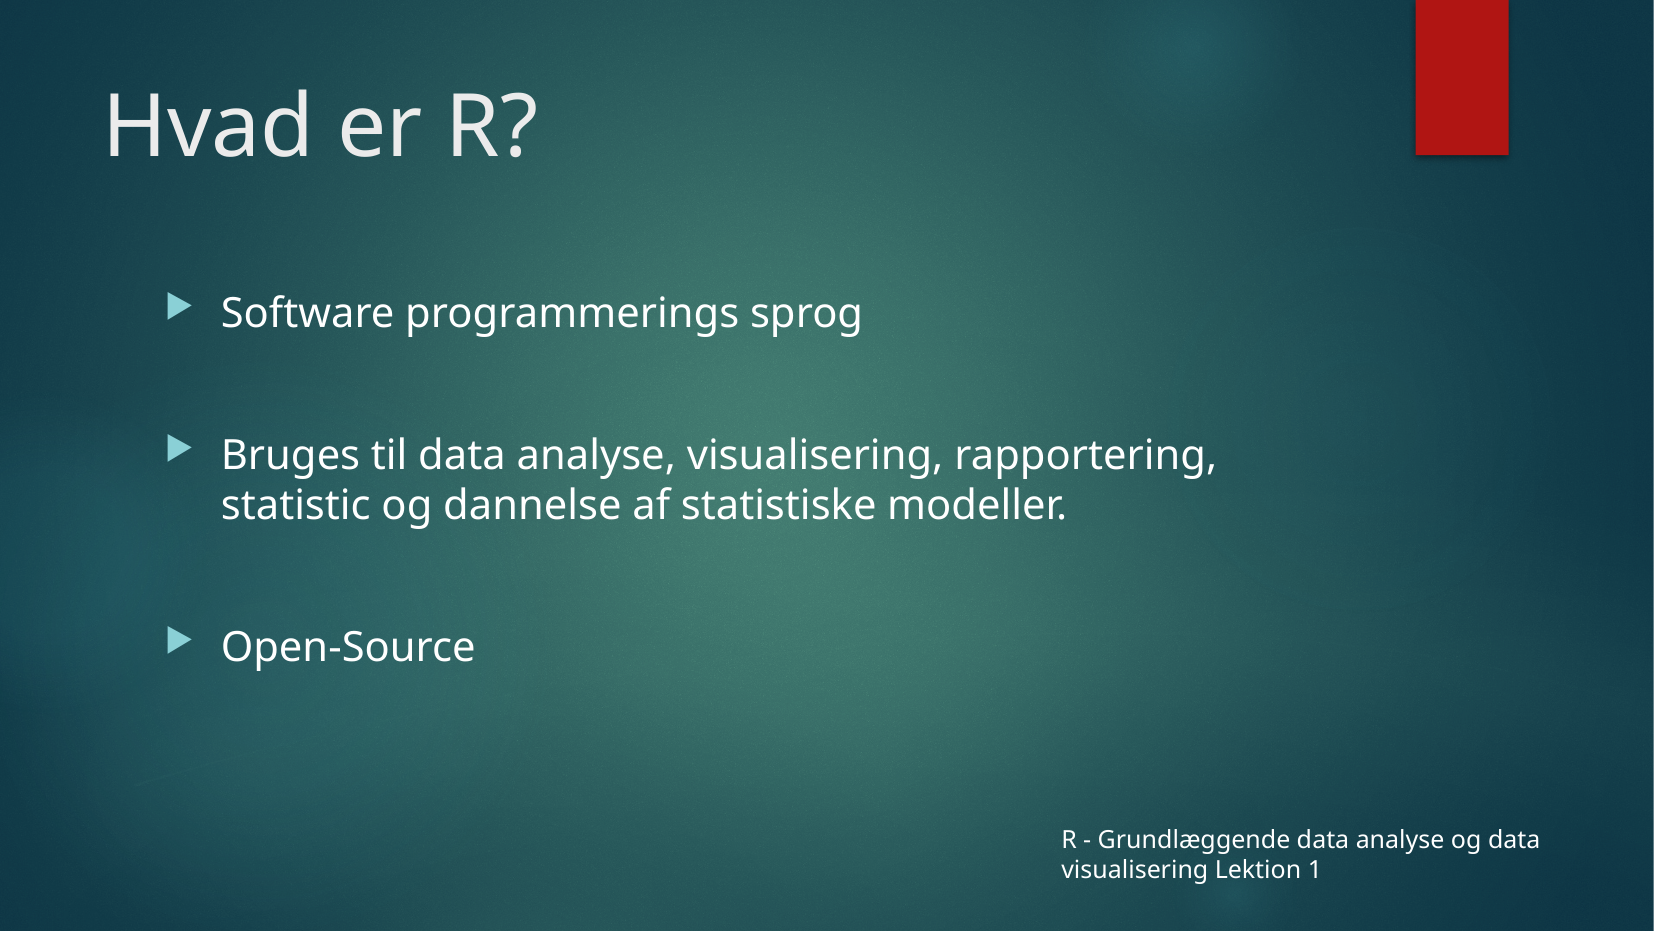

# Hvad er R?
Software programmerings sprog
Bruges til data analyse, visualisering, rapportering, statistic og dannelse af statistiske modeller.
Open-Source
R - Grundlæggende data analyse og data visualisering Lektion 1